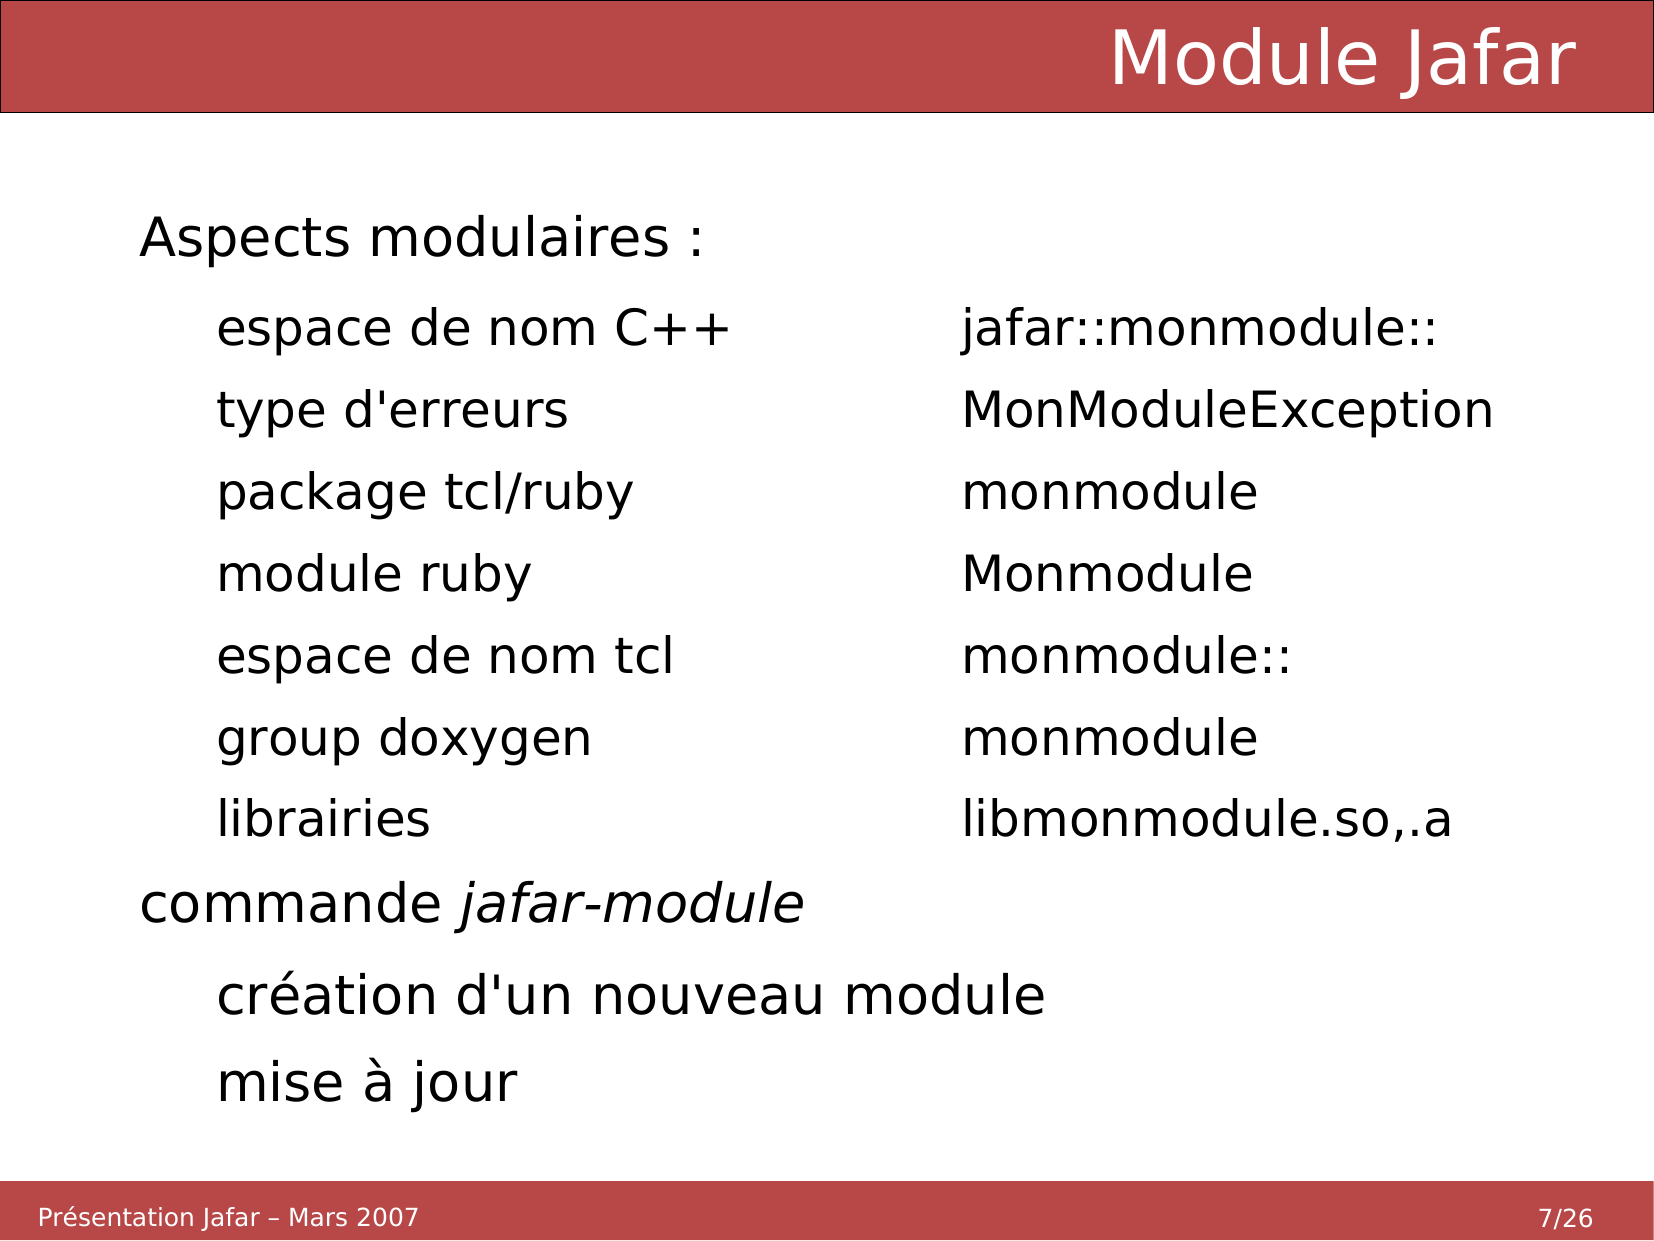

# Module Jafar
Aspects modulaires :
espace de nom C++	jafar::monmodule::
type d'erreurs	MonModuleException
package tcl/ruby 	monmodule
module ruby	Monmodule
espace de nom tcl	monmodule::
group doxygen	monmodule
librairies	libmonmodule.so,.a
commande jafar-module
création d'un nouveau module
mise à jour